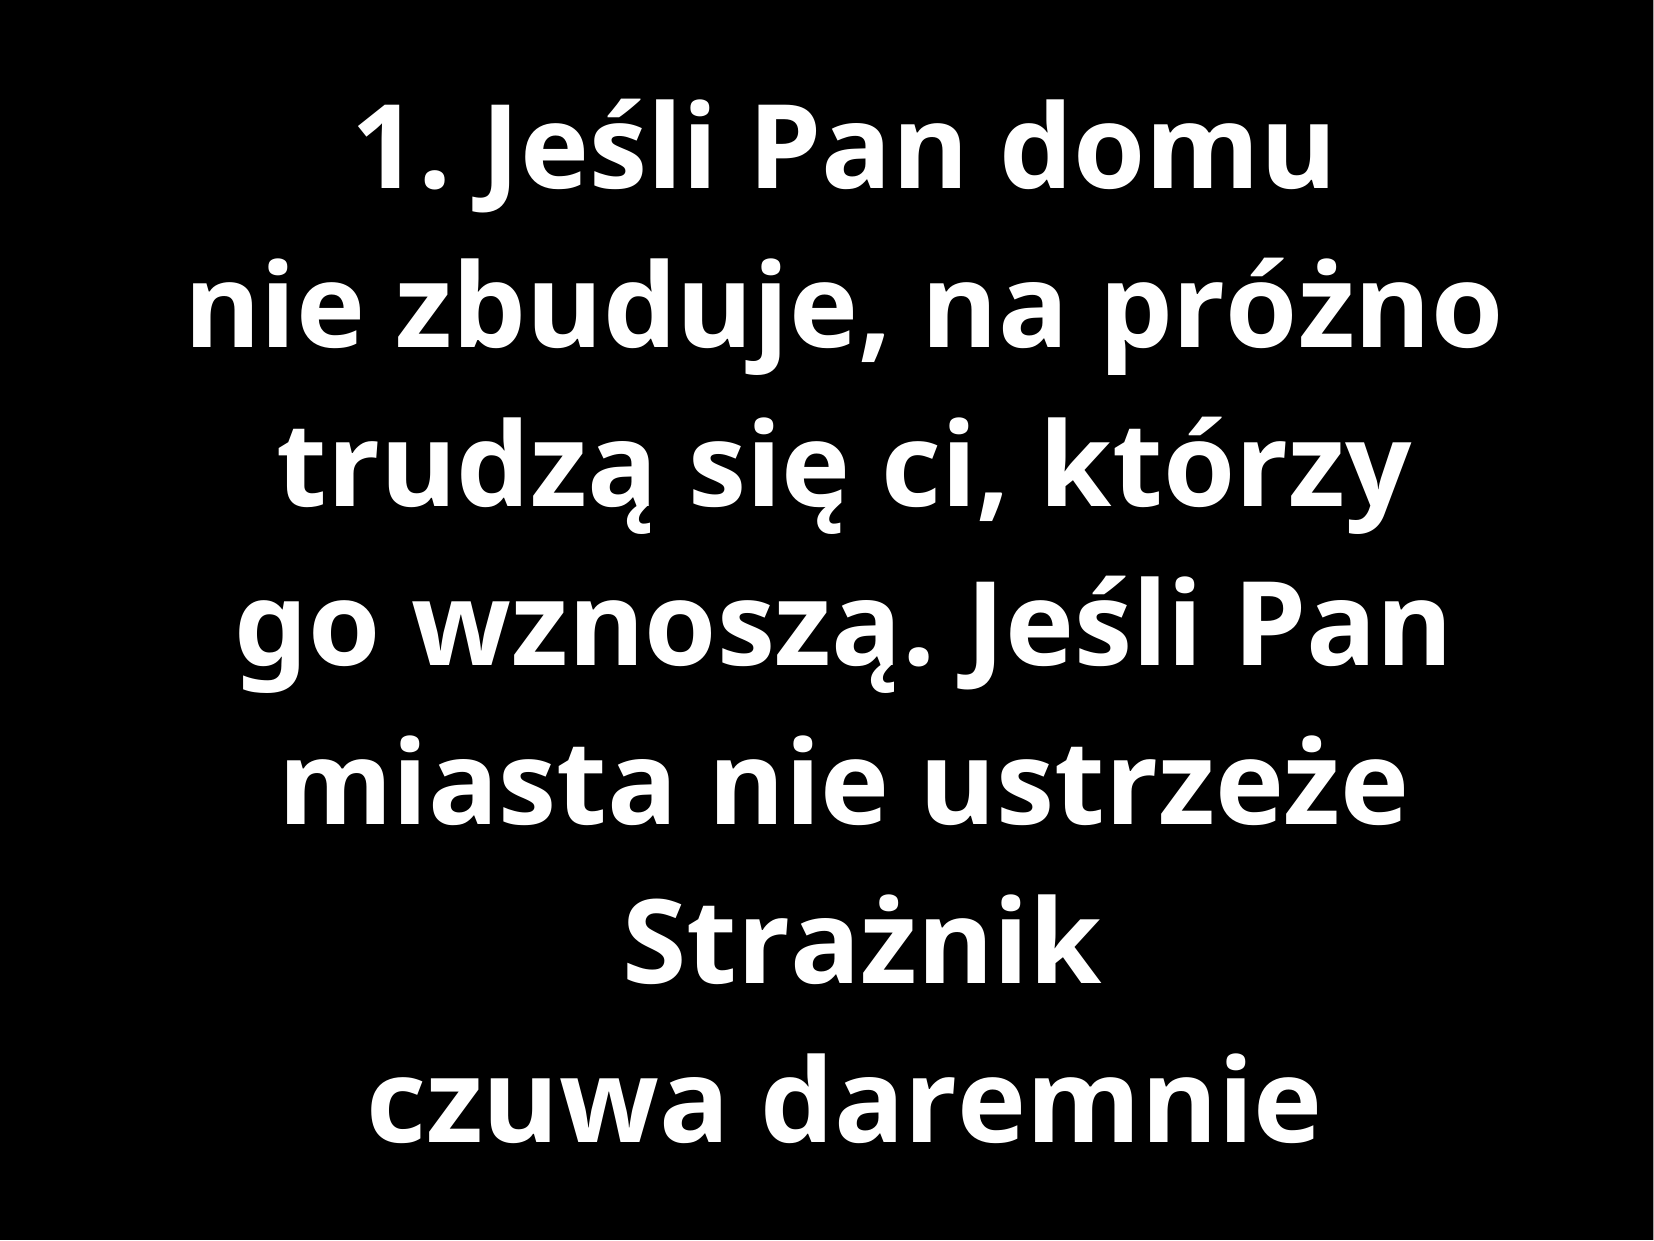

# 1. Jeśli Pan domu
nie zbuduje, na próżno
trudzą się ci, którzy
go wznoszą. Jeśli Pan
miasta nie ustrzeże
Strażnik
czuwa daremnie